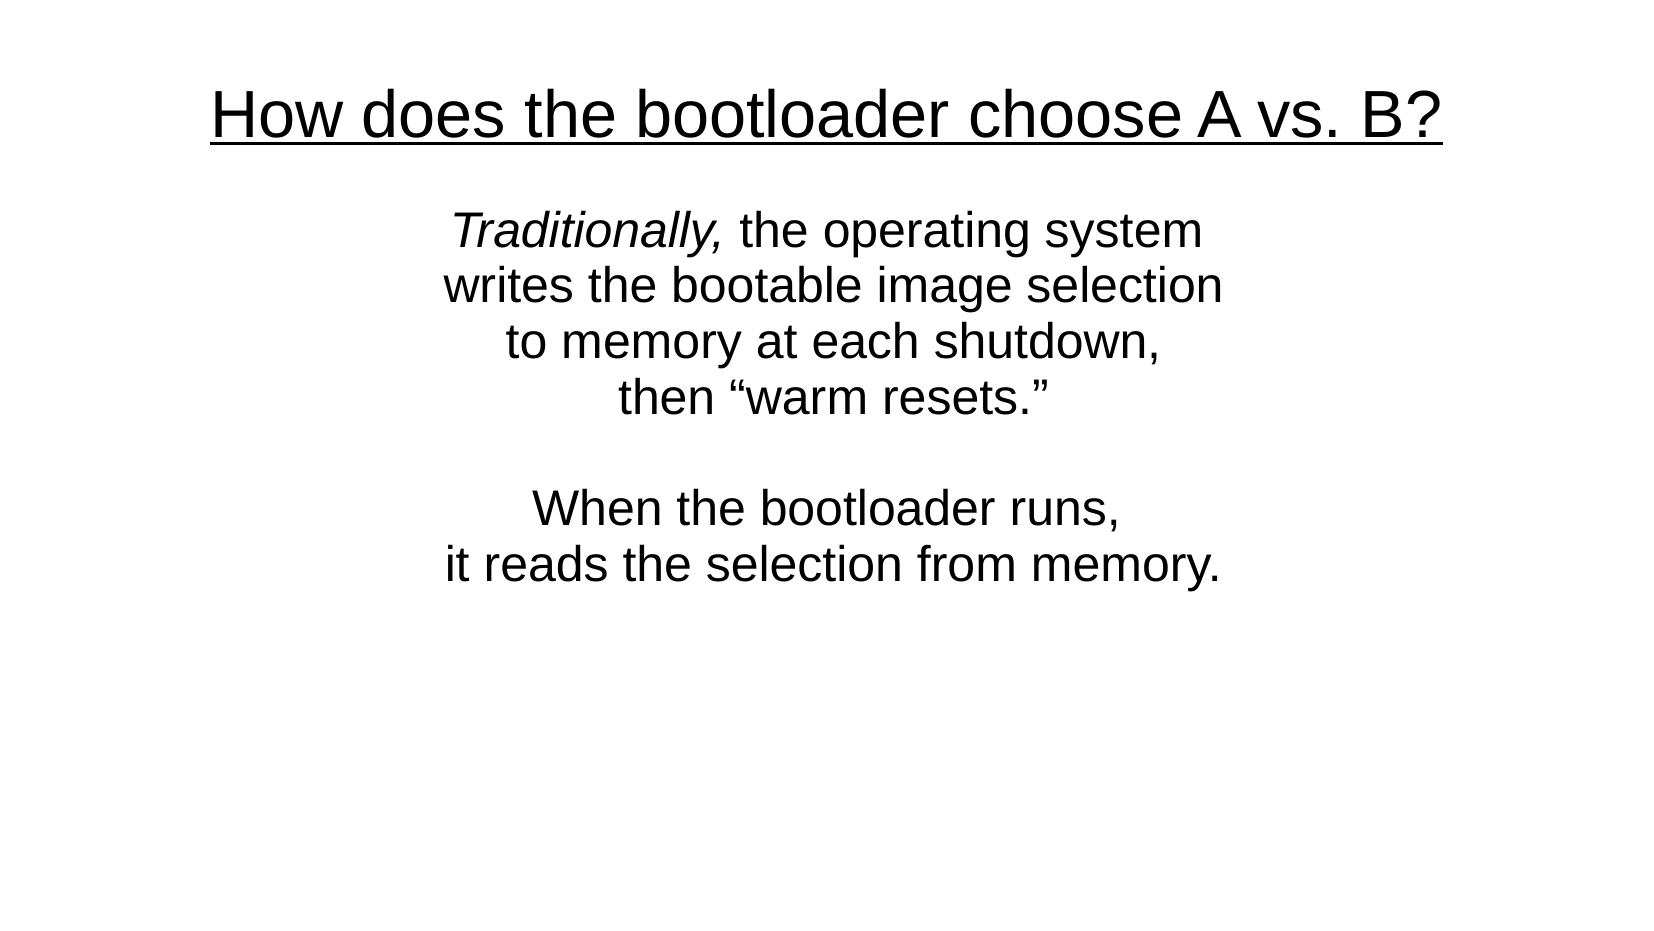

# How does the bootloader choose A vs. B?
Traditionally, the operating system
 writes the bootable image selection
 to memory at each shutdown,
 then “warm resets.”
When the bootloader runs,
 it reads the selection from memory.